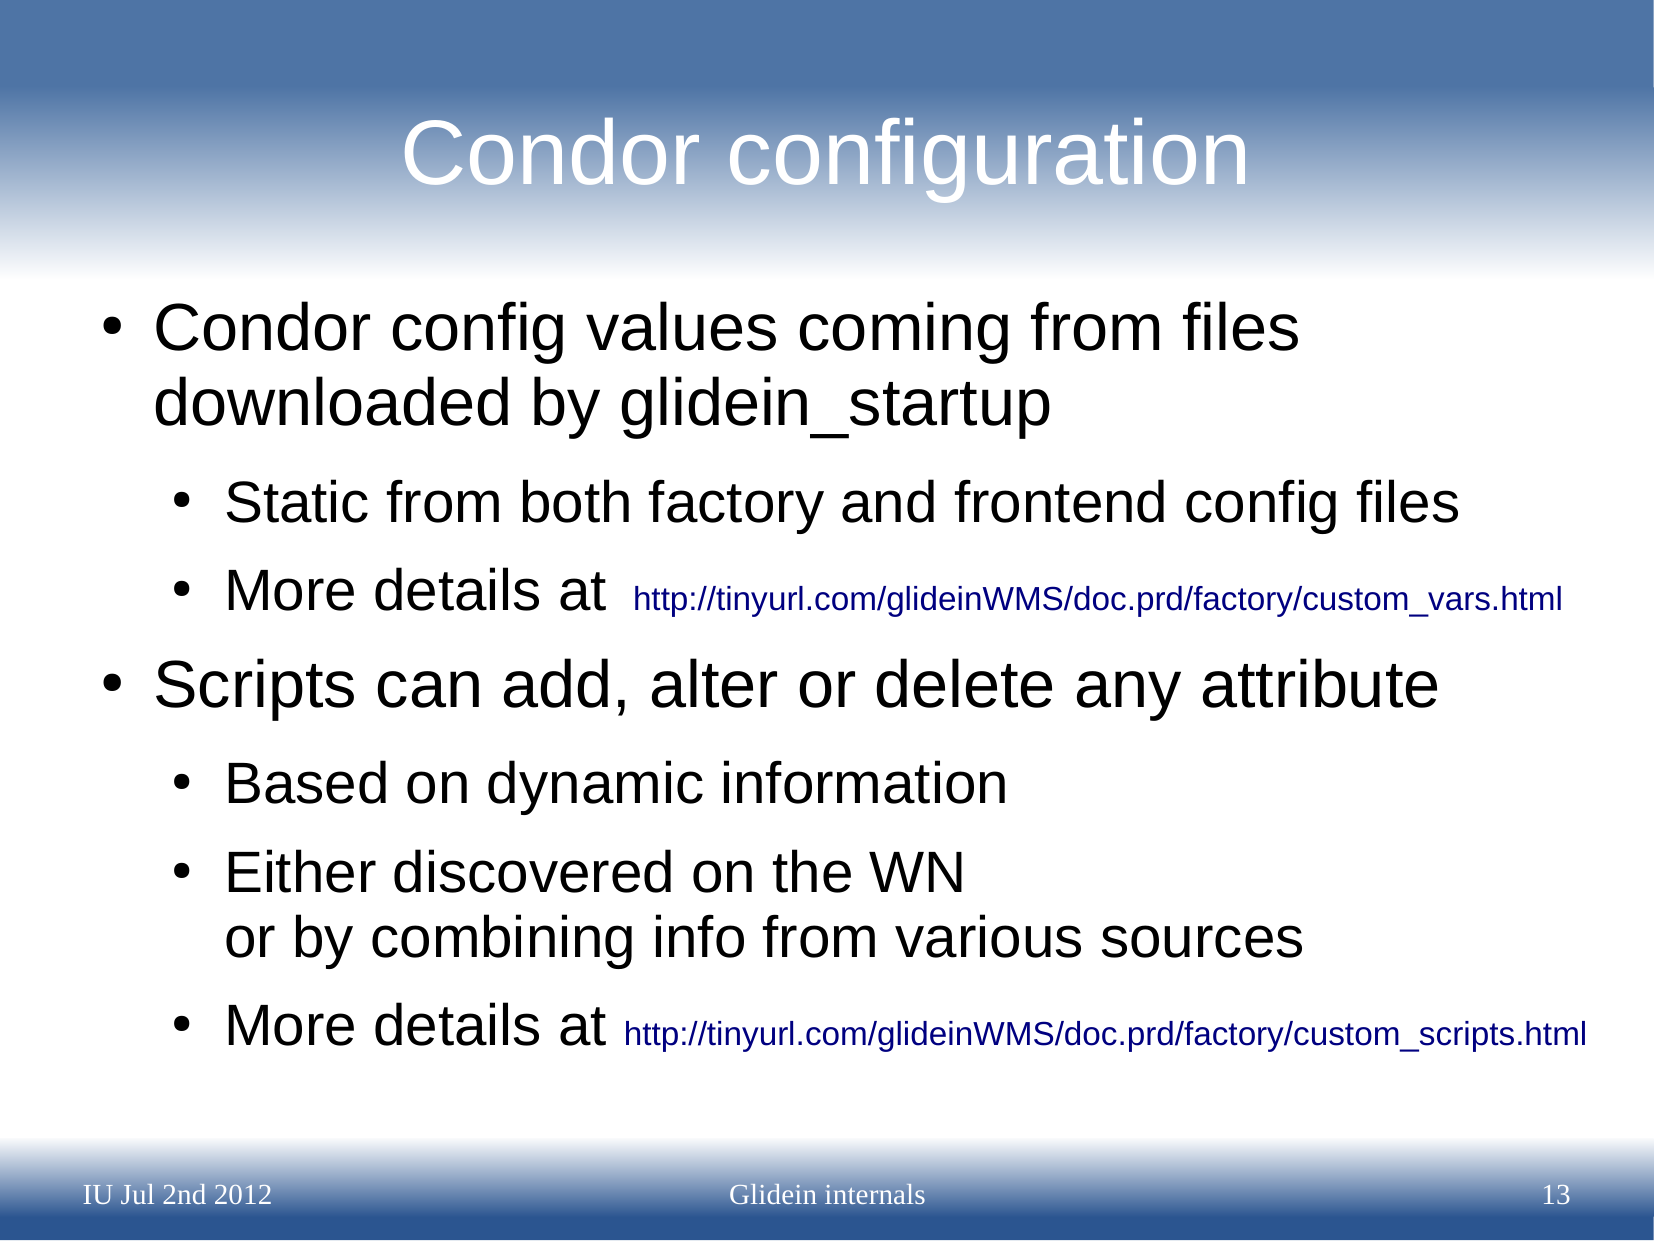

# Condor configuration
Condor config values coming from files downloaded by glidein_startup
Static from both factory and frontend config files
More details at http://tinyurl.com/glideinWMS/doc.prd/factory/custom_vars.html
Scripts can add, alter or delete any attribute
Based on dynamic information
Either discovered on the WN
or by combining info from various sources
More details at http://tinyurl.com/glideinWMS/doc.prd/factory/custom_scripts.html
IU Jul 2nd 2012
Glidein internals
13